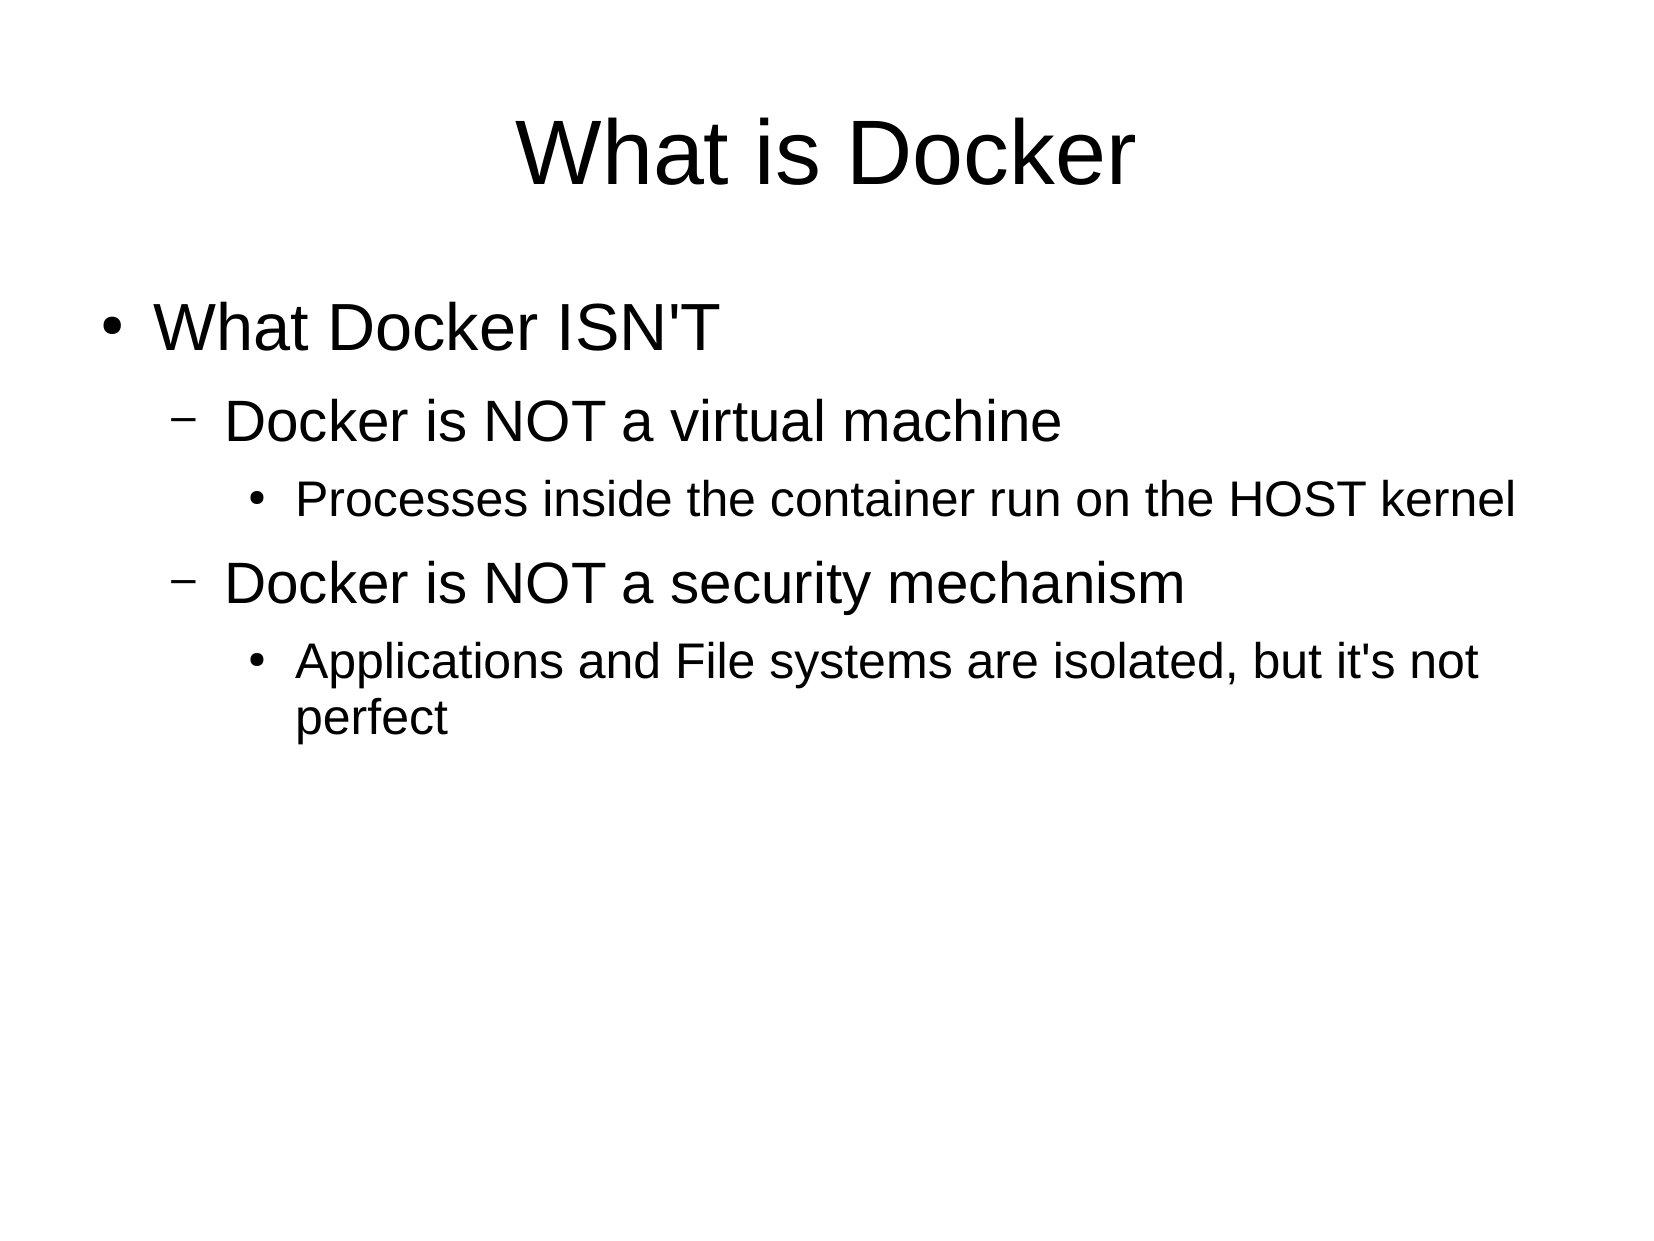

# What is Docker
What Docker ISN'T
Docker is NOT a virtual machine
Processes inside the container run on the HOST kernel
Docker is NOT a security mechanism
Applications and File systems are isolated, but it's not perfect